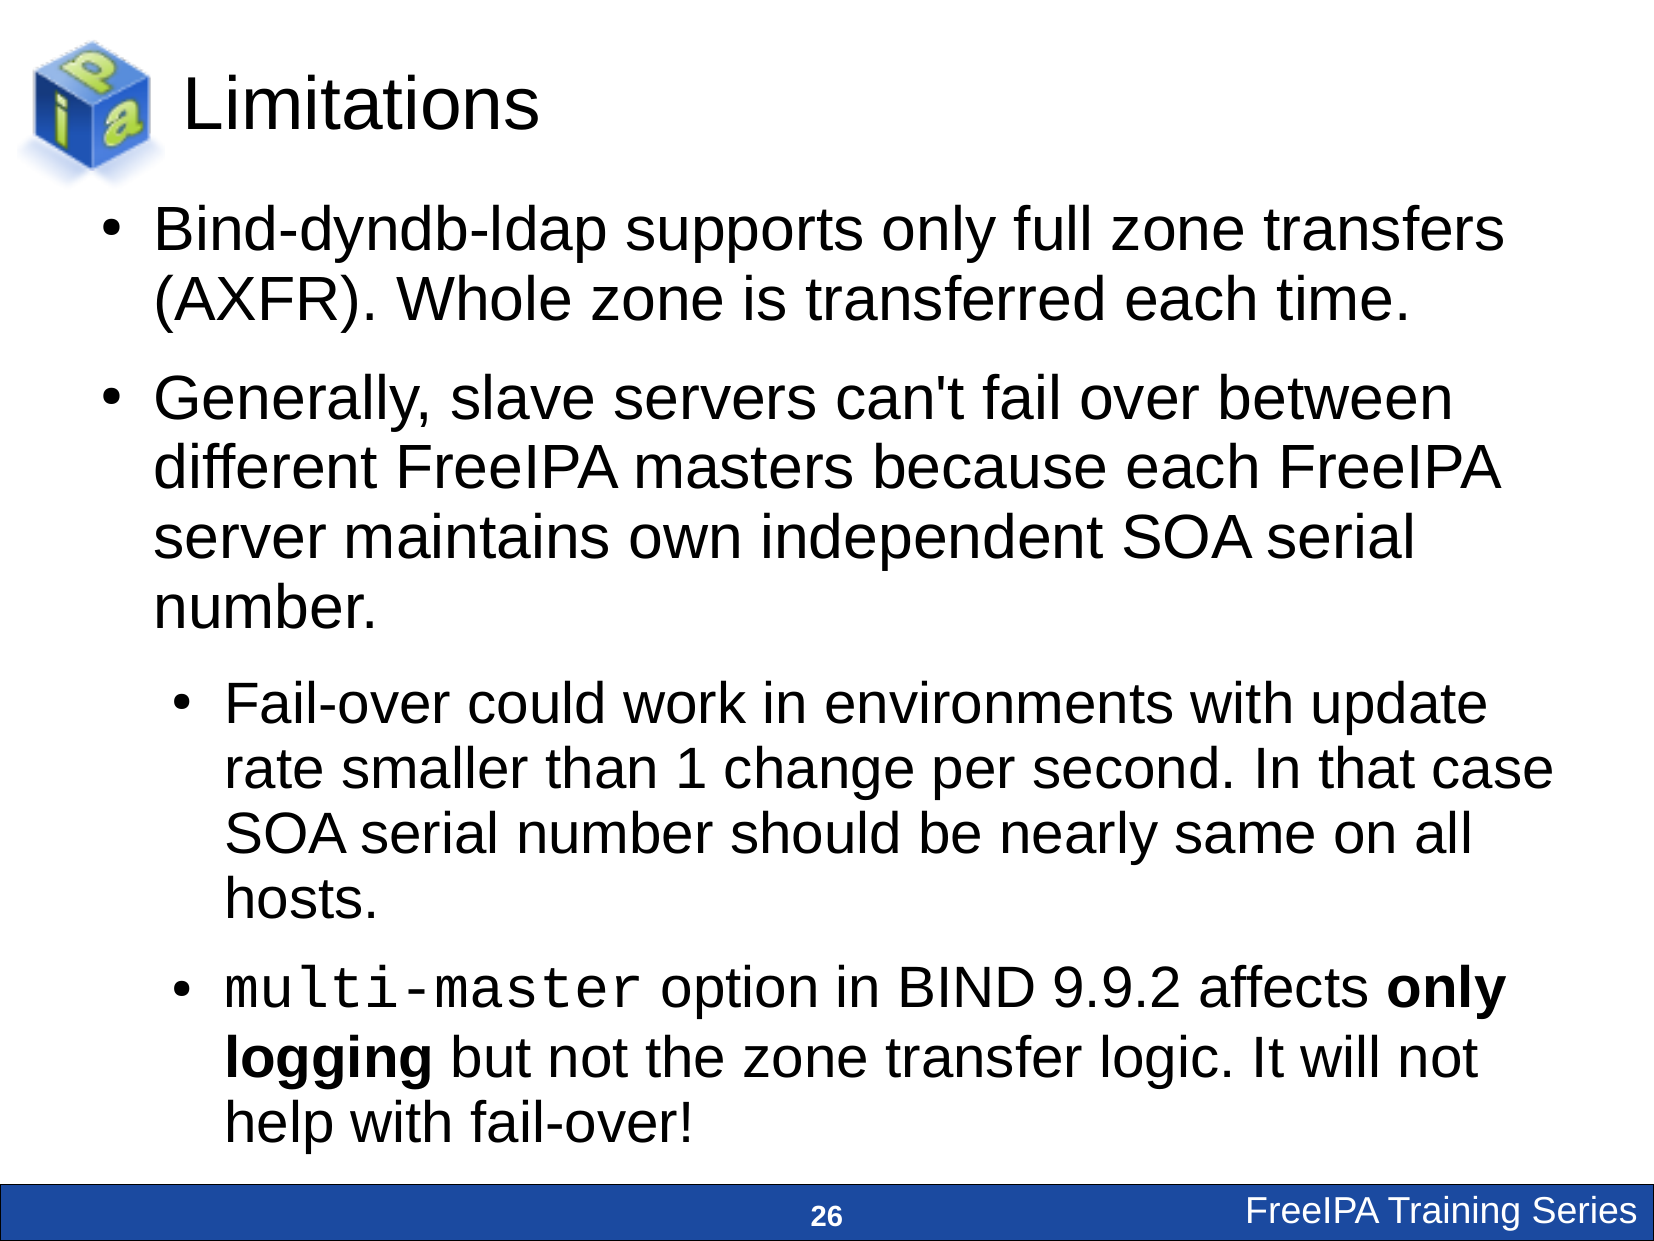

# Limitations
Bind-dyndb-ldap supports only full zone transfers (AXFR). Whole zone is transferred each time.
Generally, slave servers can't fail over between different FreeIPA masters because each FreeIPA server maintains own independent SOA serial number.
Fail-over could work in environments with update rate smaller than 1 change per second. In that case SOA serial number should be nearly same on all hosts.
multi-master option in BIND 9.9.2 affects only logging but not the zone transfer logic. It will not help with fail-over!
26